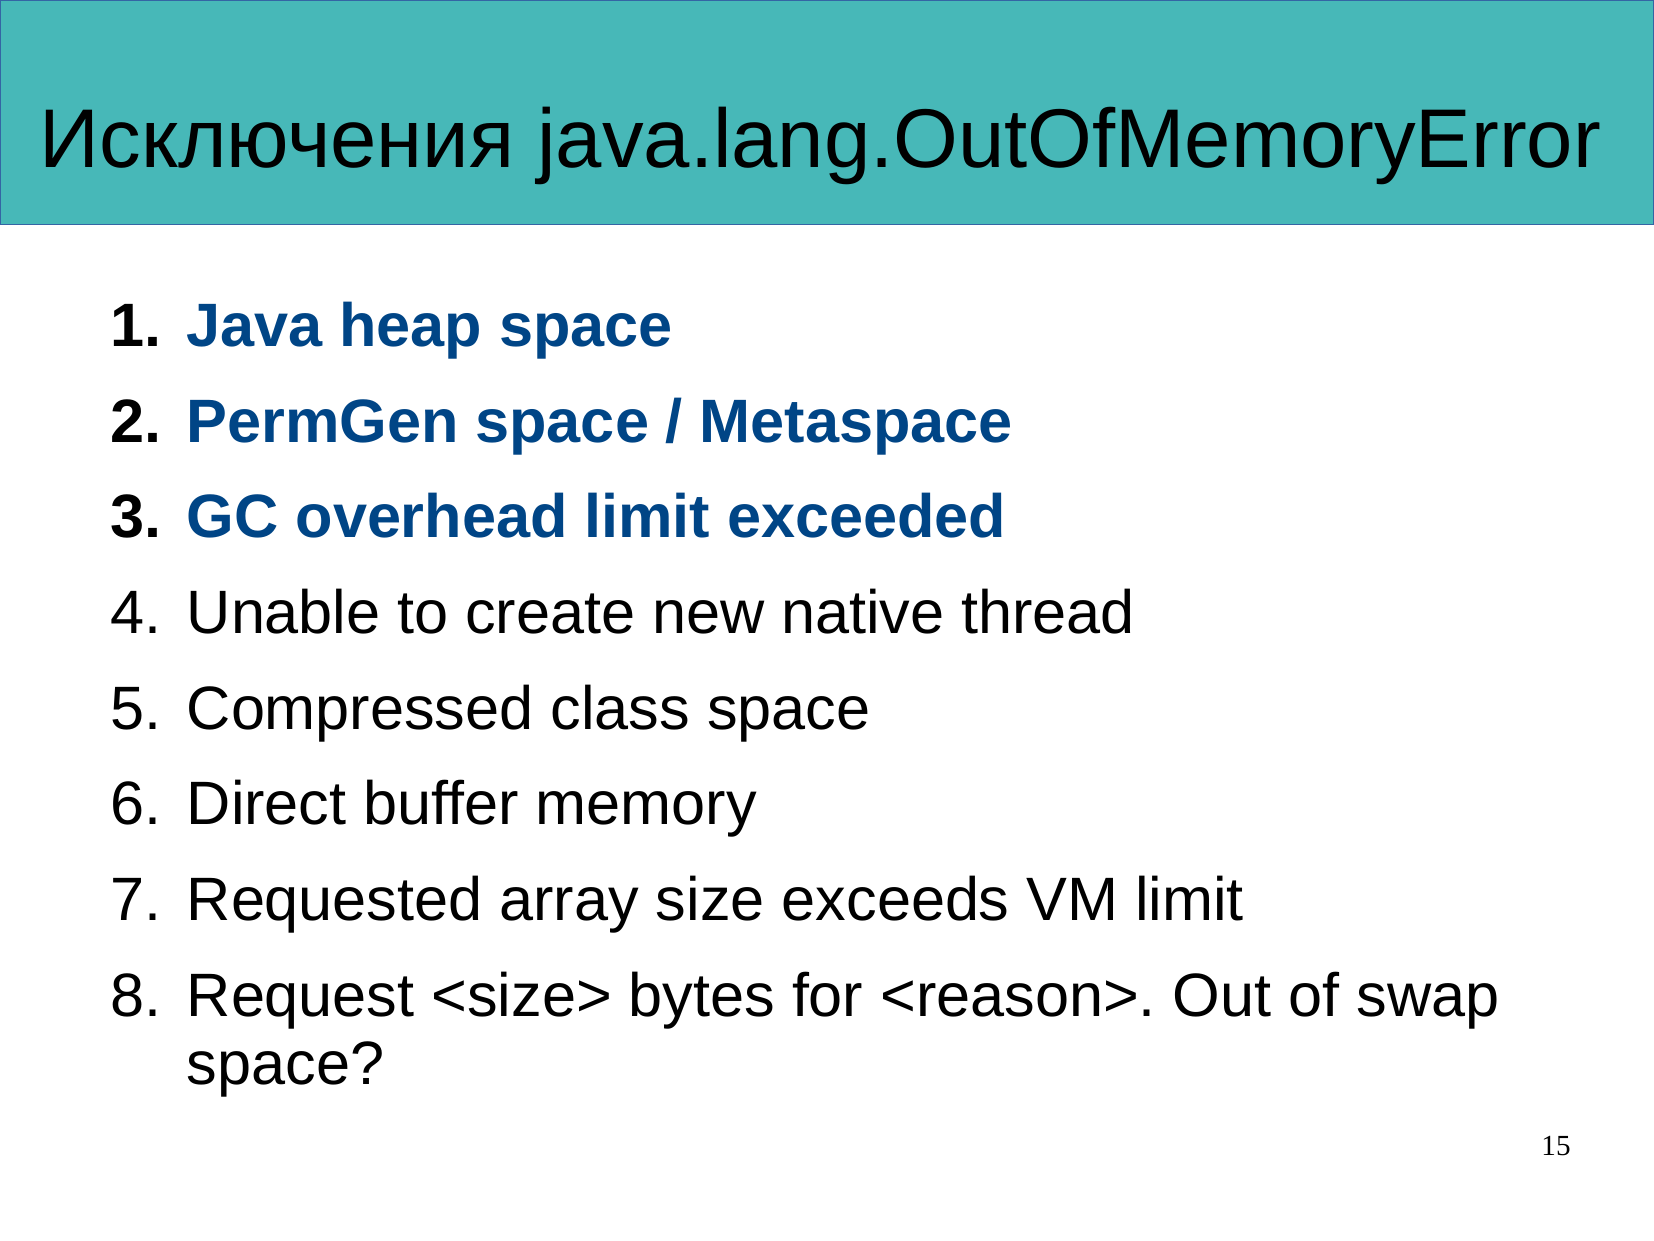

# Исключения java.lang.OutOfMemoryError
Java heap space
PermGen space / Metaspace
GC overhead limit exceeded
Unable to create new native thread
Compressed class space
Direct buffer memory
Requested array size exceeds VM limit
Request <size> bytes for <reason>. Out of swap space?
15